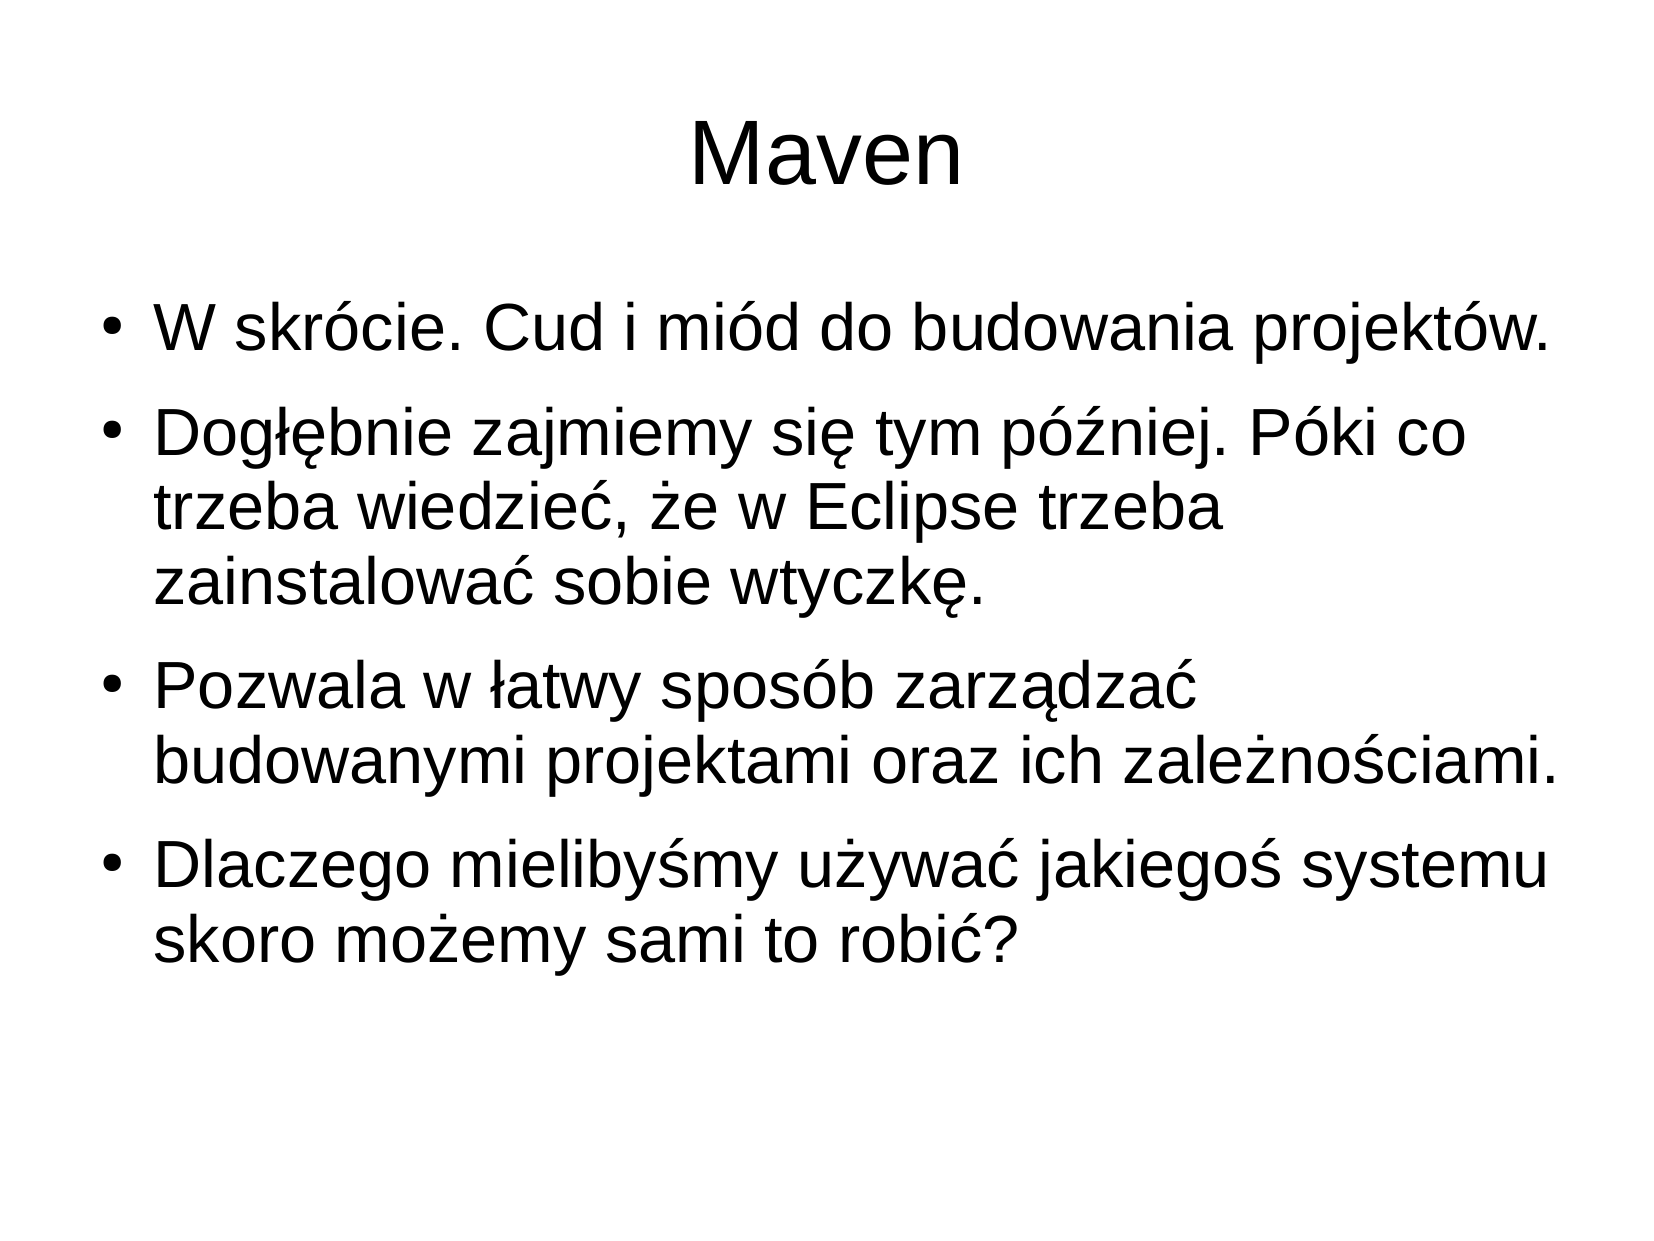

# Maven
W skrócie. Cud i miód do budowania projektów.
Dogłębnie zajmiemy się tym później. Póki co trzeba wiedzieć, że w Eclipse trzeba zainstalować sobie wtyczkę.
Pozwala w łatwy sposób zarządzać budowanymi projektami oraz ich zależnościami.
Dlaczego mielibyśmy używać jakiegoś systemu skoro możemy sami to robić?